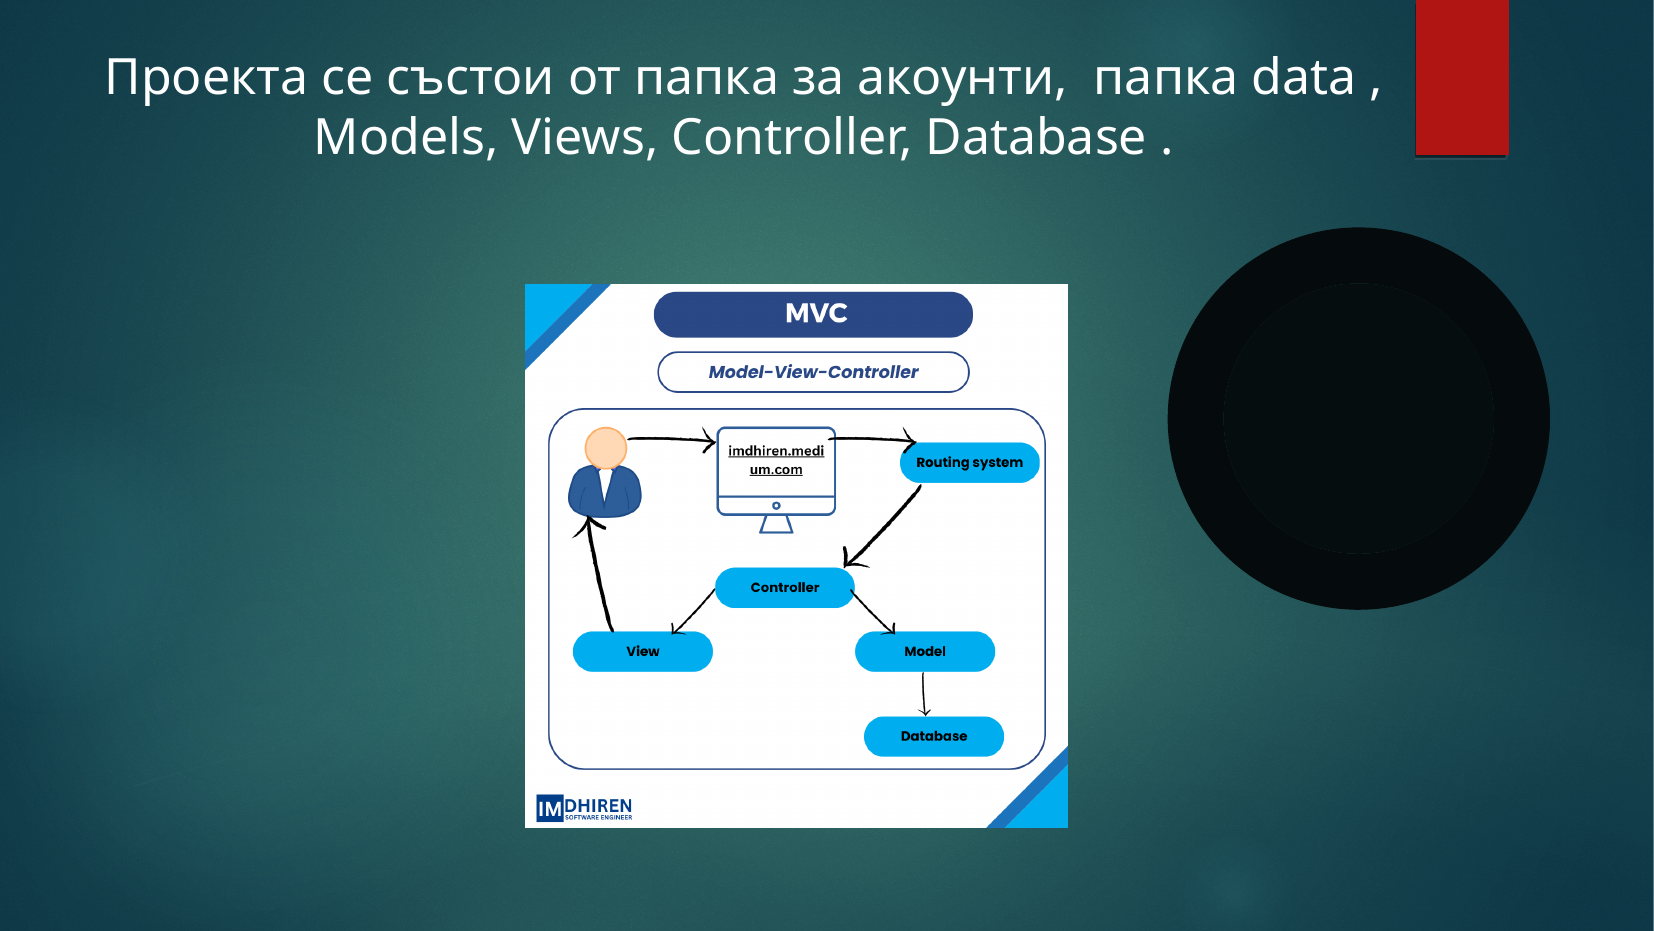

# Проекта се състои от папка за акоунти, папка data , Models, Views, Controller, Database .